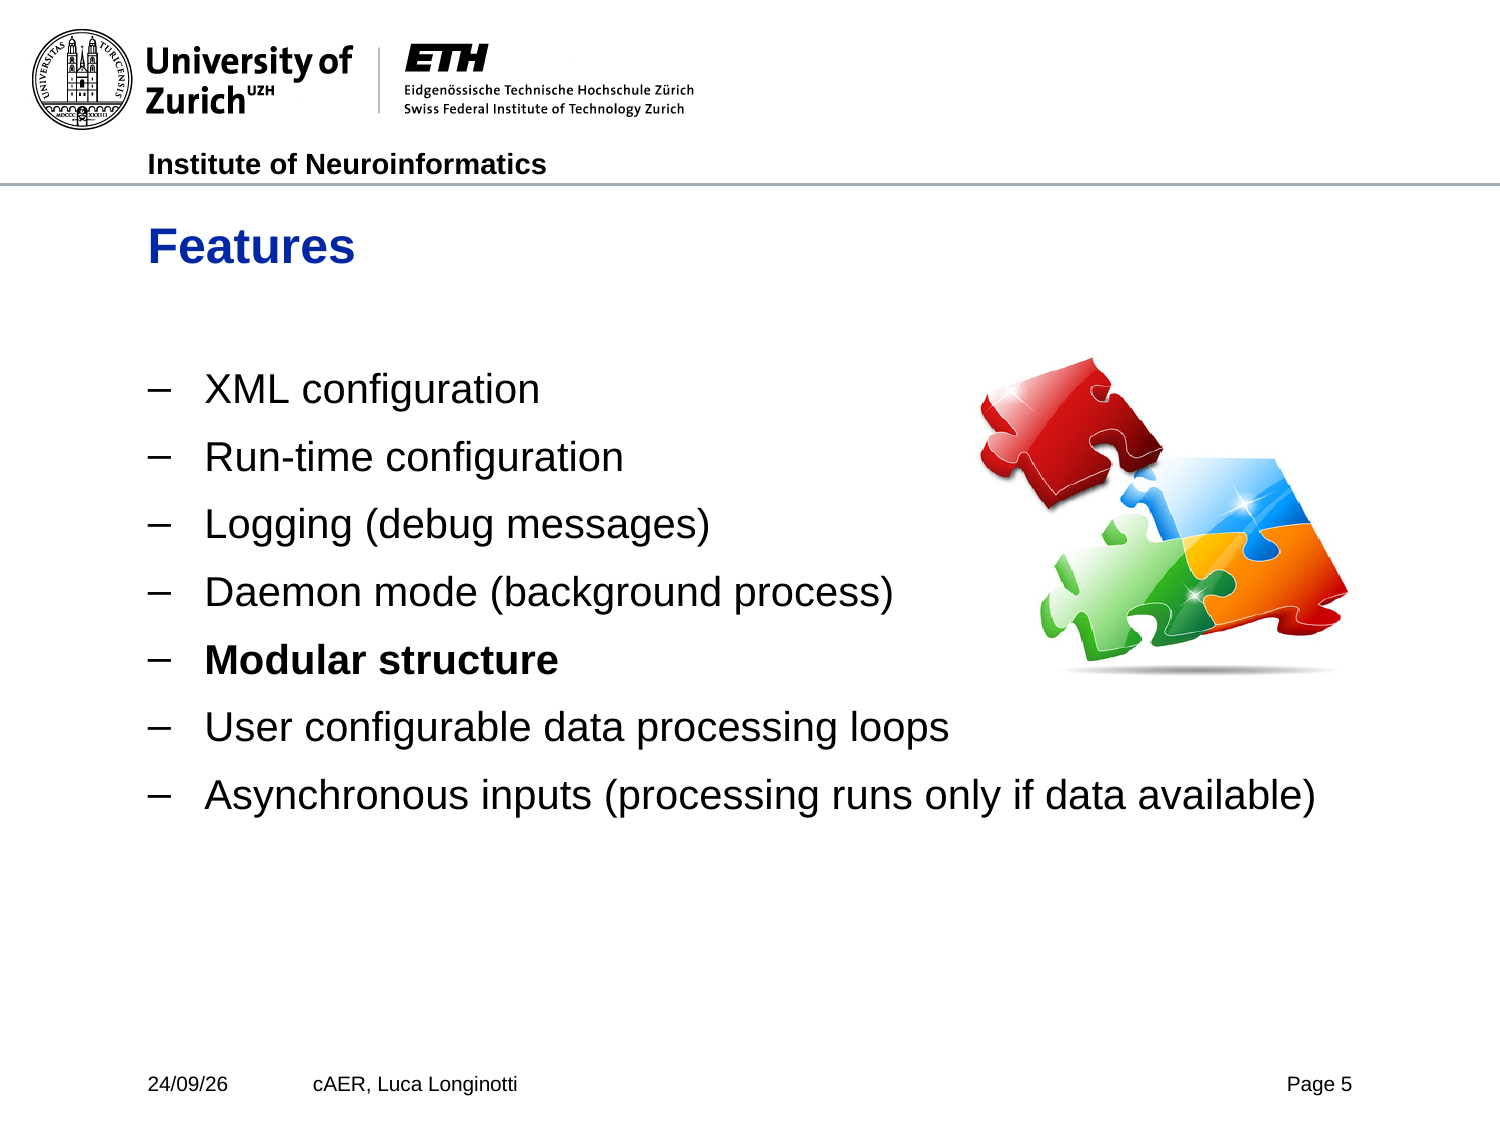

# Features
XML configuration
Run-time configuration
Logging (debug messages)
Daemon mode (background process)
Modular structure
User configurable data processing loops
Asynchronous inputs (processing runs only if data available)
cAER, Luca Longinotti
5